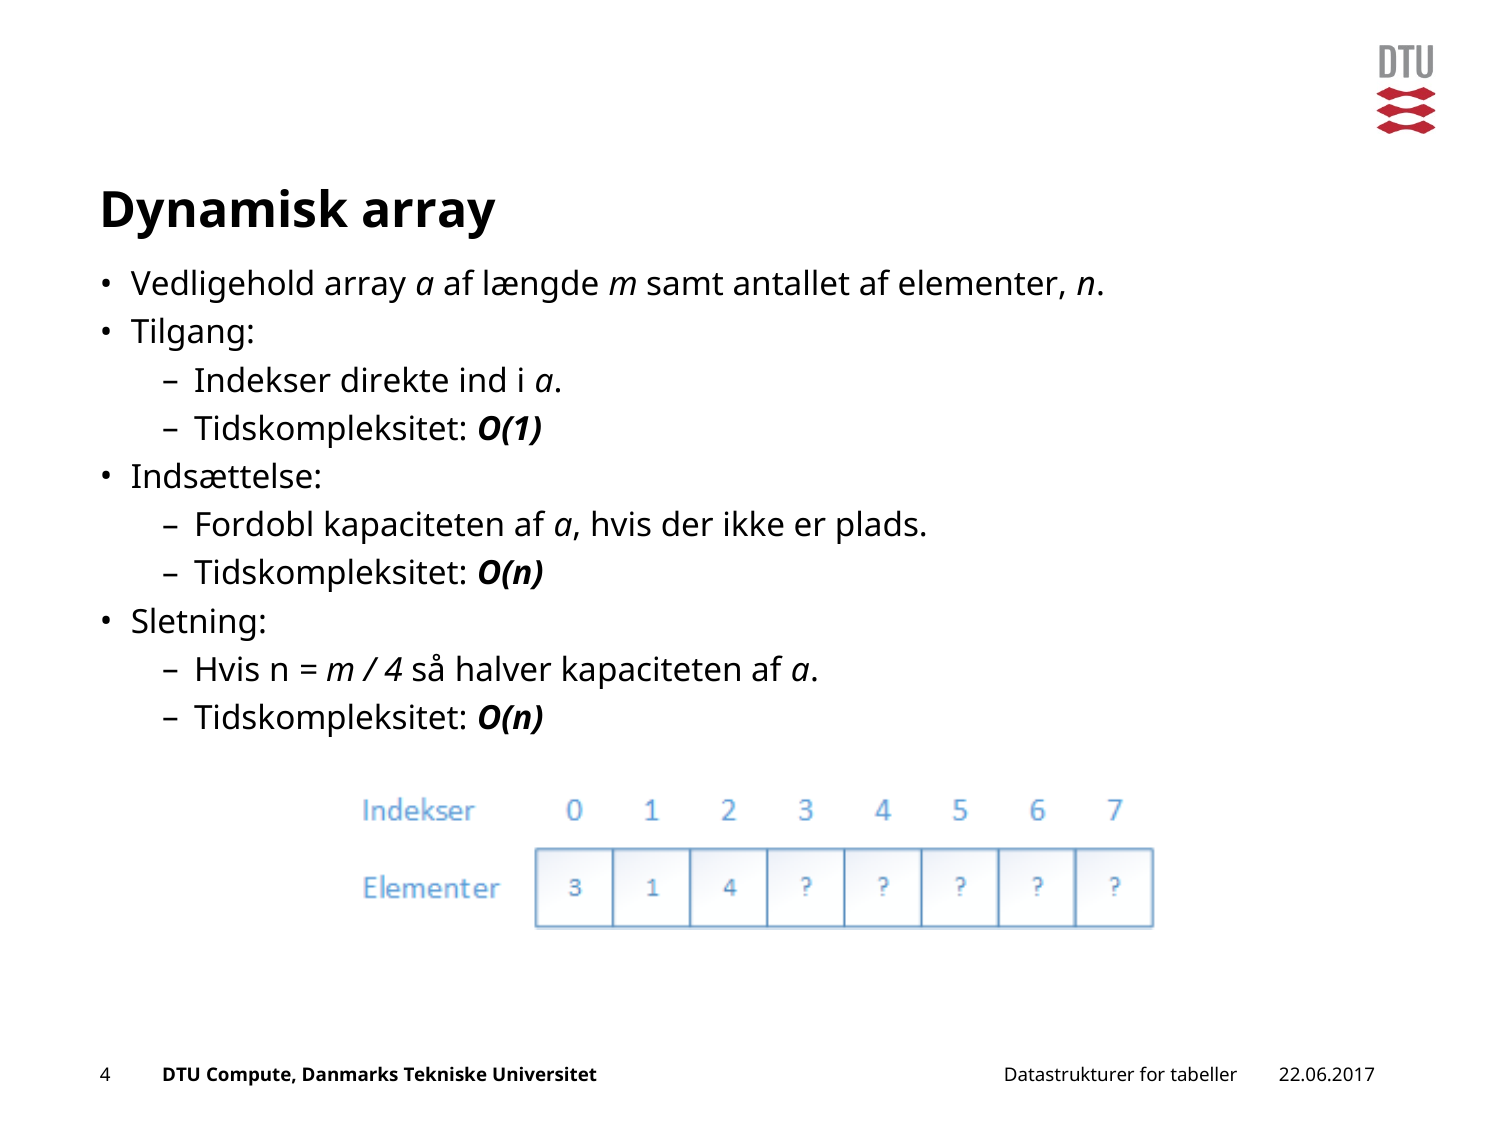

# Dynamisk array
Vedligehold array a af længde m samt antallet af elementer, n.
Tilgang:
Indekser direkte ind i a.
Tidskompleksitet: O(1)
Indsættelse:
Fordobl kapaciteten af a, hvis der ikke er plads.
Tidskompleksitet: O(n)
Sletning:
Hvis n = m / 4 så halver kapaciteten af a.
Tidskompleksitet: O(n)